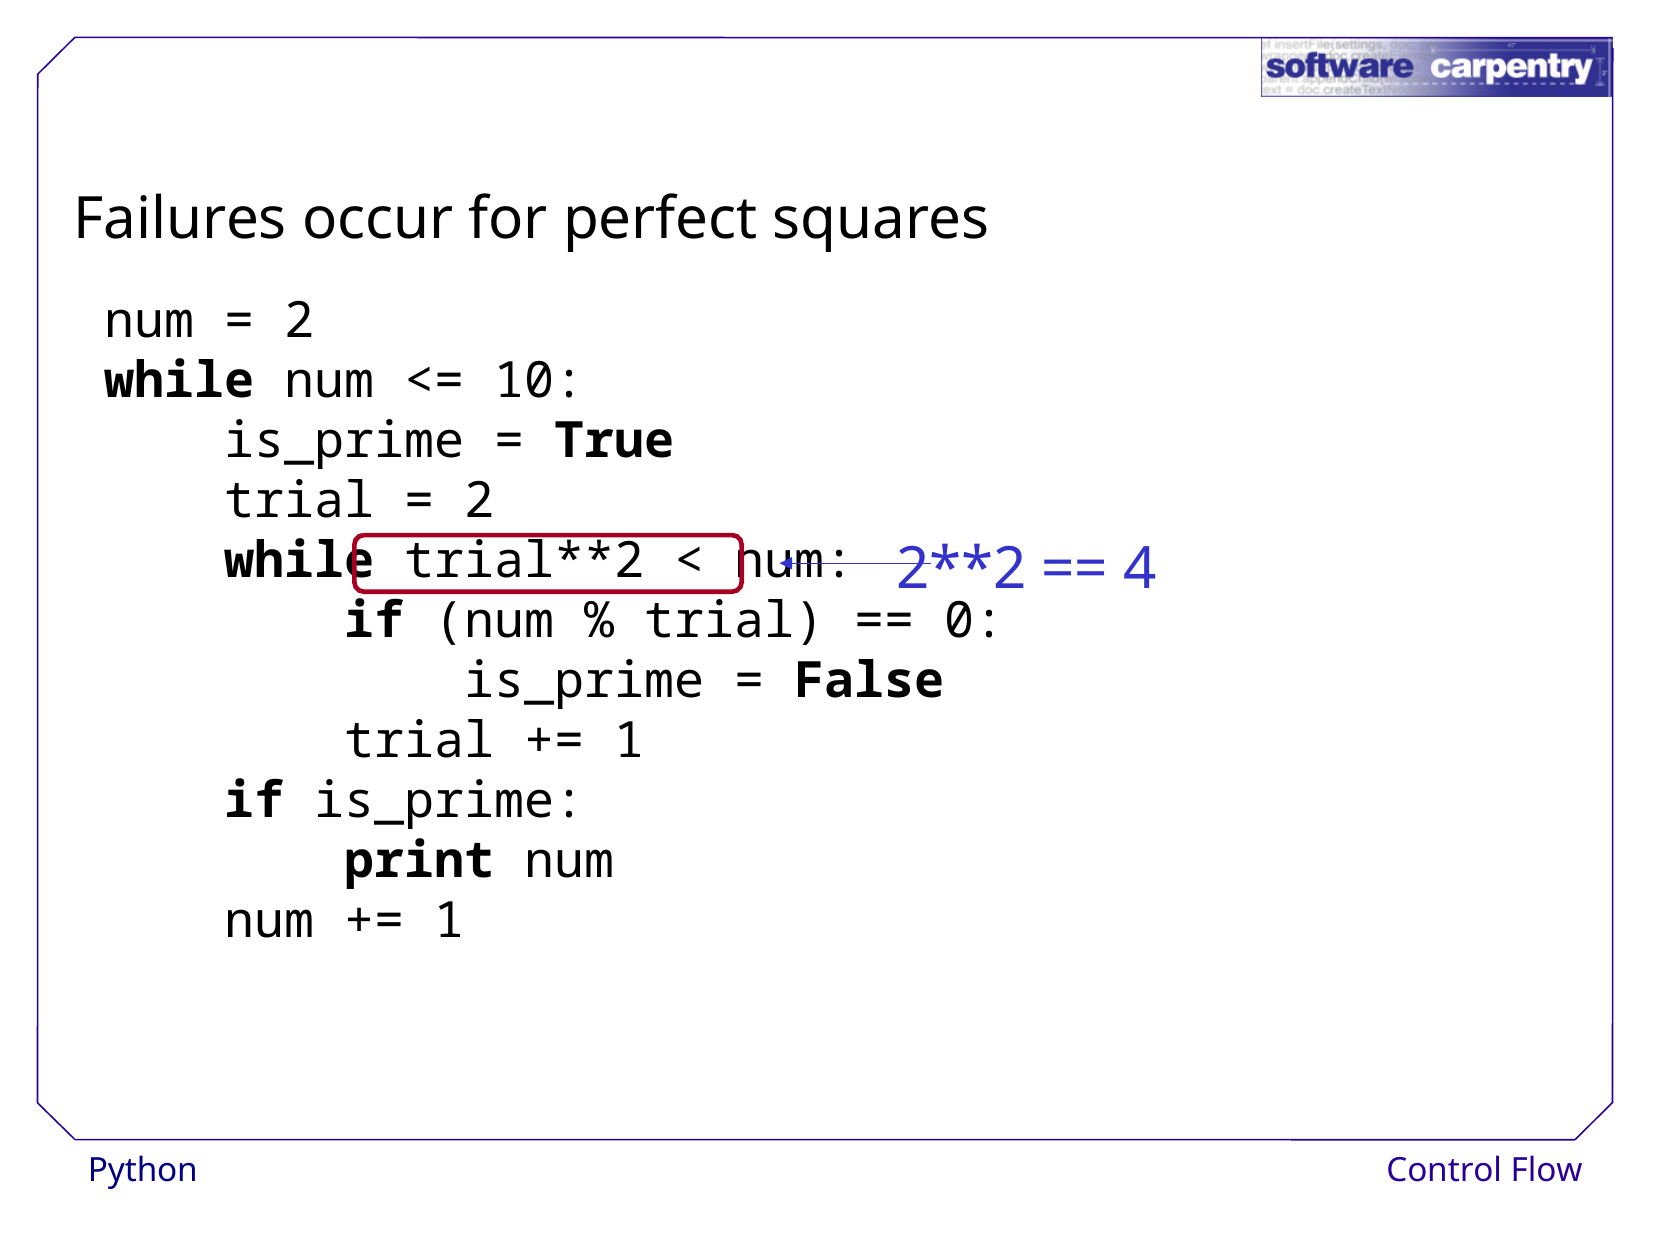

Failures occur for perfect squares
num = 2
while num <= 10:
 is_prime = True
 trial = 2
 while trial**2 < num:
 if (num % trial) == 0:
 is_prime = False
 trial += 1
 if is_prime:
 print num
 num += 1
2**2 == 4